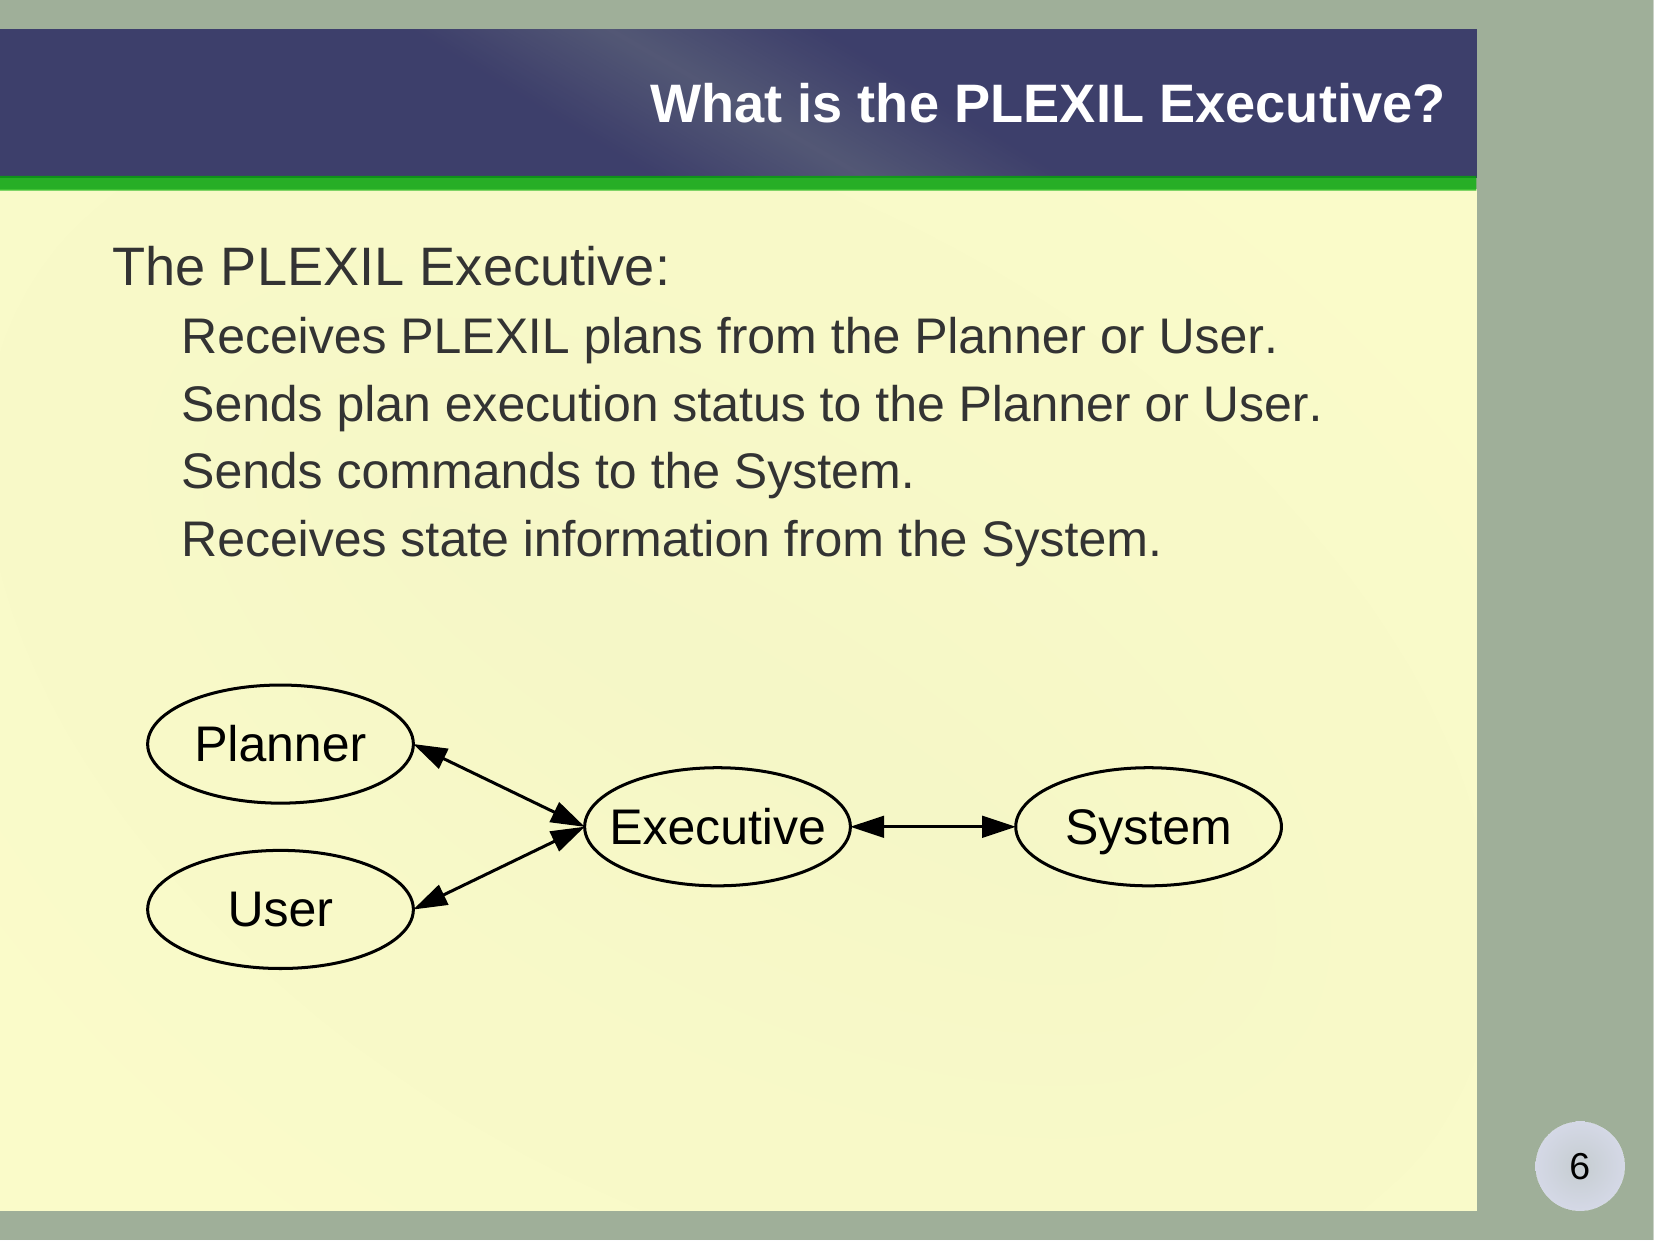

# What is the PLEXIL Executive?
The PLEXIL Executive:
Receives PLEXIL plans from the Planner or User.
Sends plan execution status to the Planner or User.
Sends commands to the System.
Receives state information from the System.
Planner
Executive
System
User